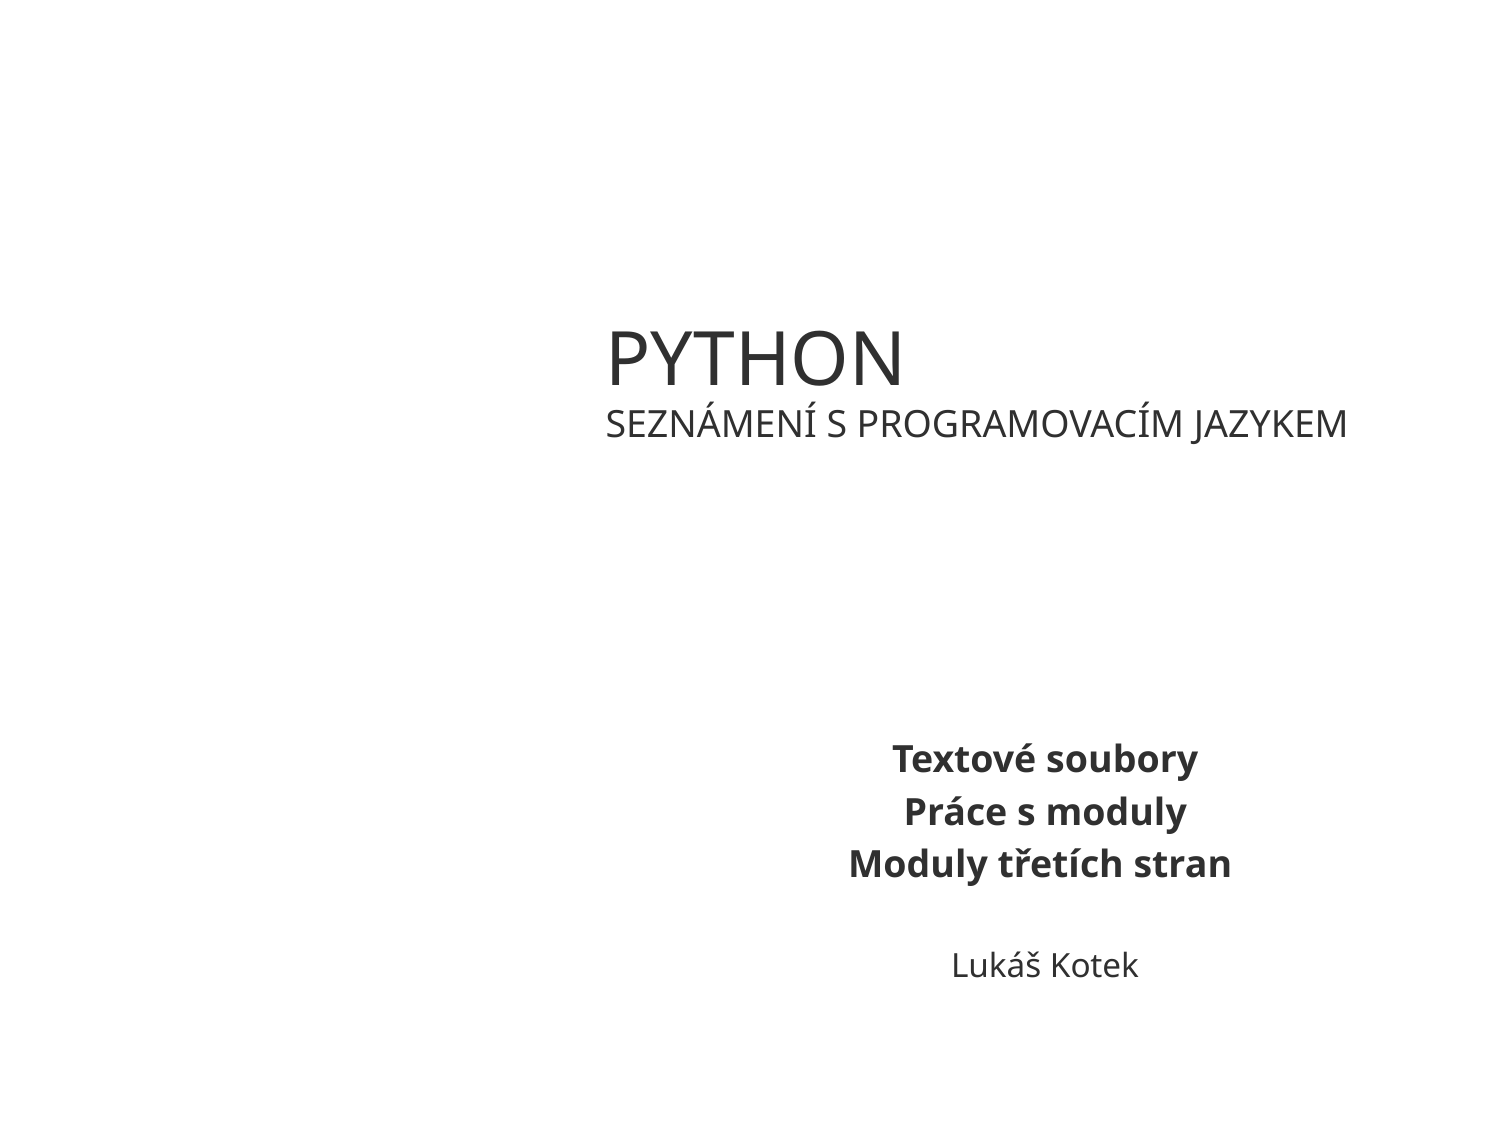

# Python Seznámení s programovacím jazykem
Textové soubory
Práce s moduly
Moduly třetích stran
Lukáš Kotek